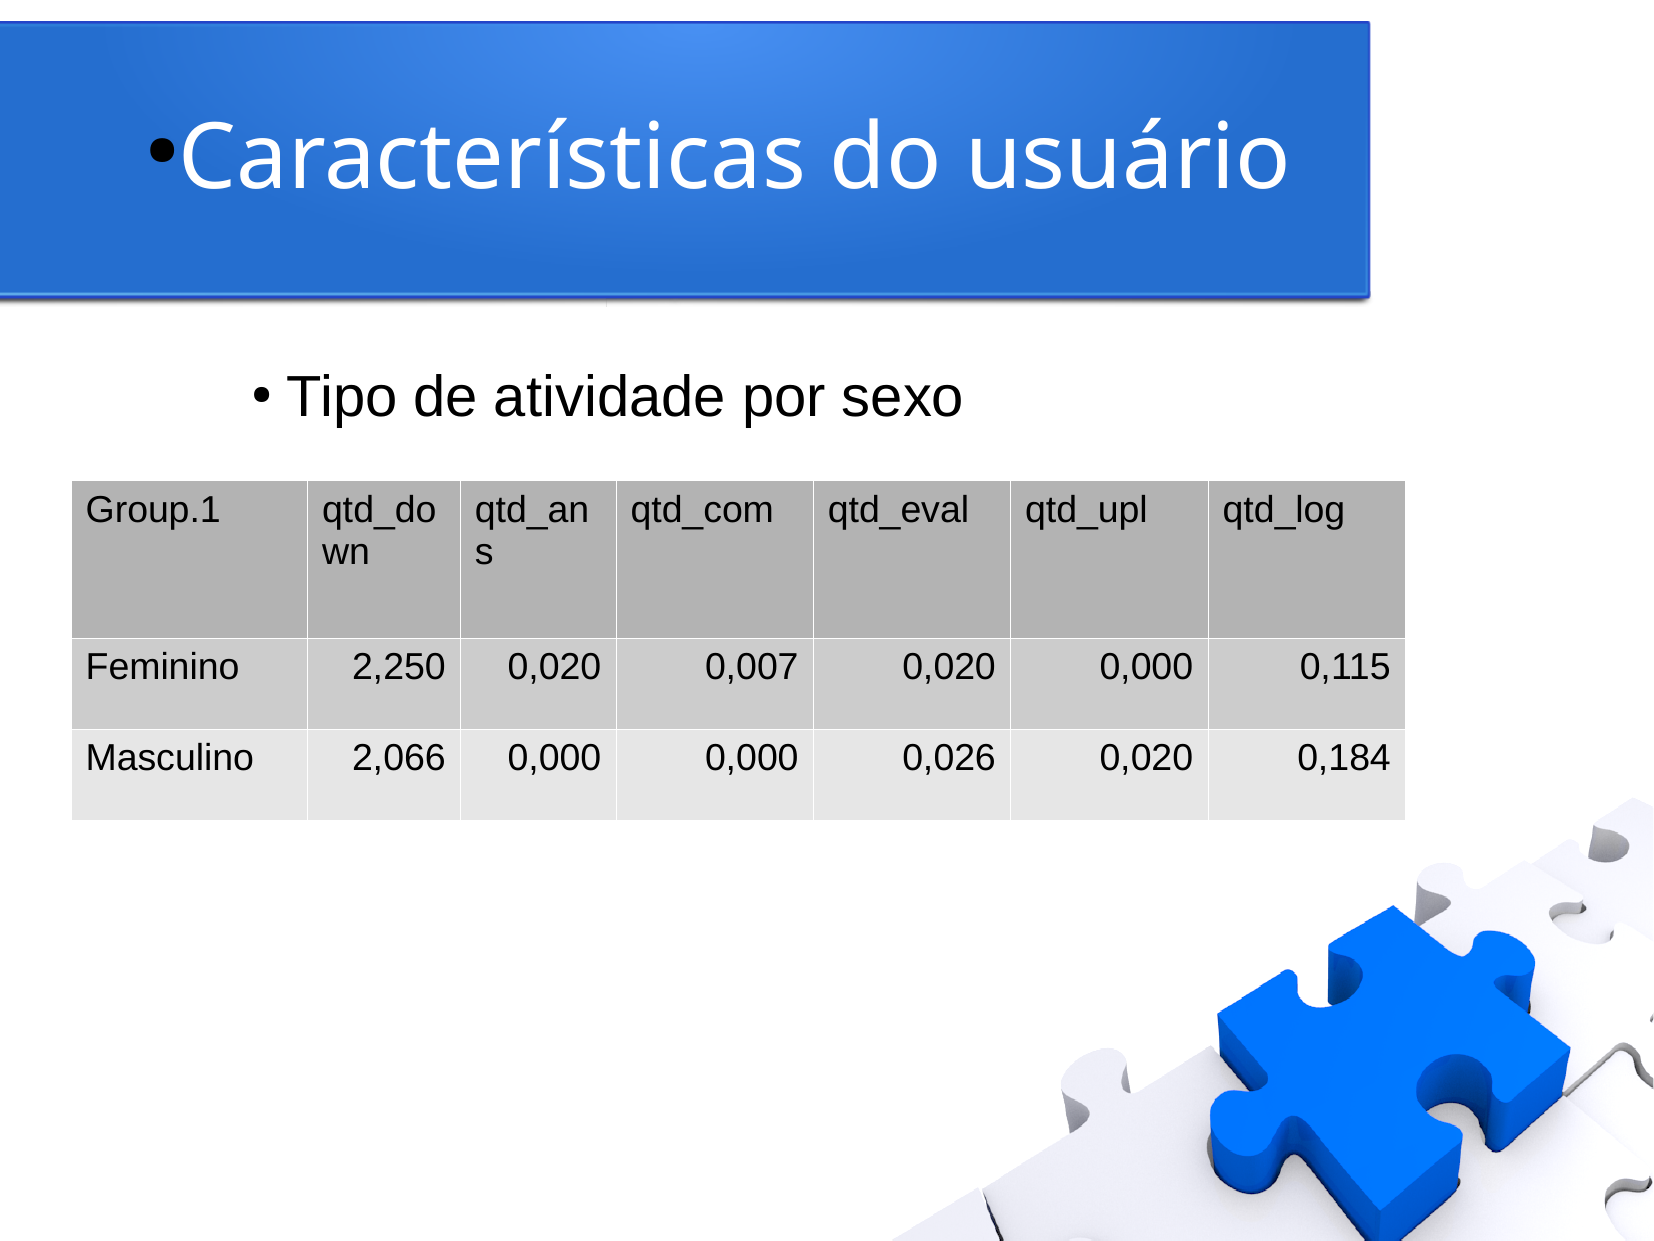

# Características do usuário
Tipo de atividade por sexo
| Group.1 | qtd\_down | qtd\_ans | qtd\_com | qtd\_eval | qtd\_upl | qtd\_log |
| --- | --- | --- | --- | --- | --- | --- |
| Feminino | 2,250 | 0,020 | 0,007 | 0,020 | 0,000 | 0,115 |
| Masculino | 2,066 | 0,000 | 0,000 | 0,026 | 0,020 | 0,184 |